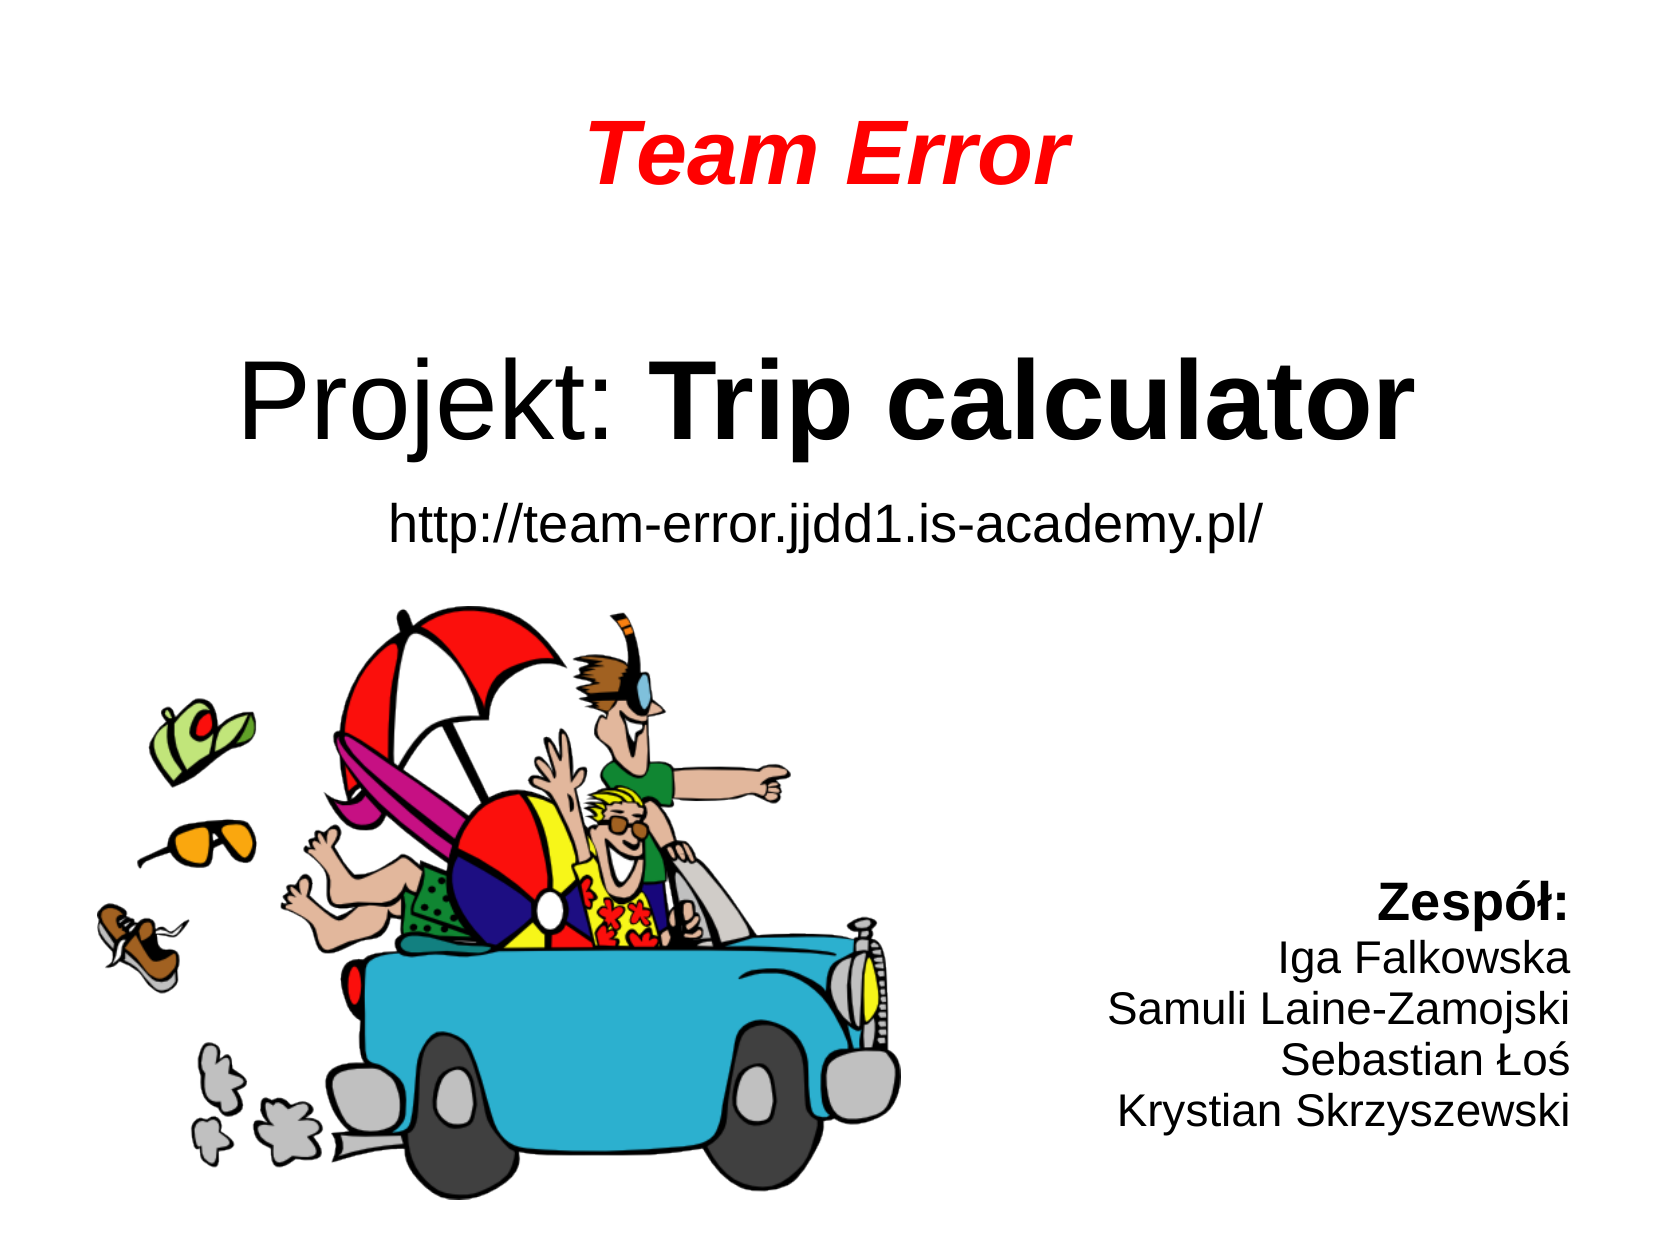

# Team Error
Projekt: Trip calculator
http://team-error.jjdd1.is-academy.pl/
Zespół:
Iga Falkowska
Samuli Laine-Zamojski
Sebastian Łoś
Krystian Skrzyszewski